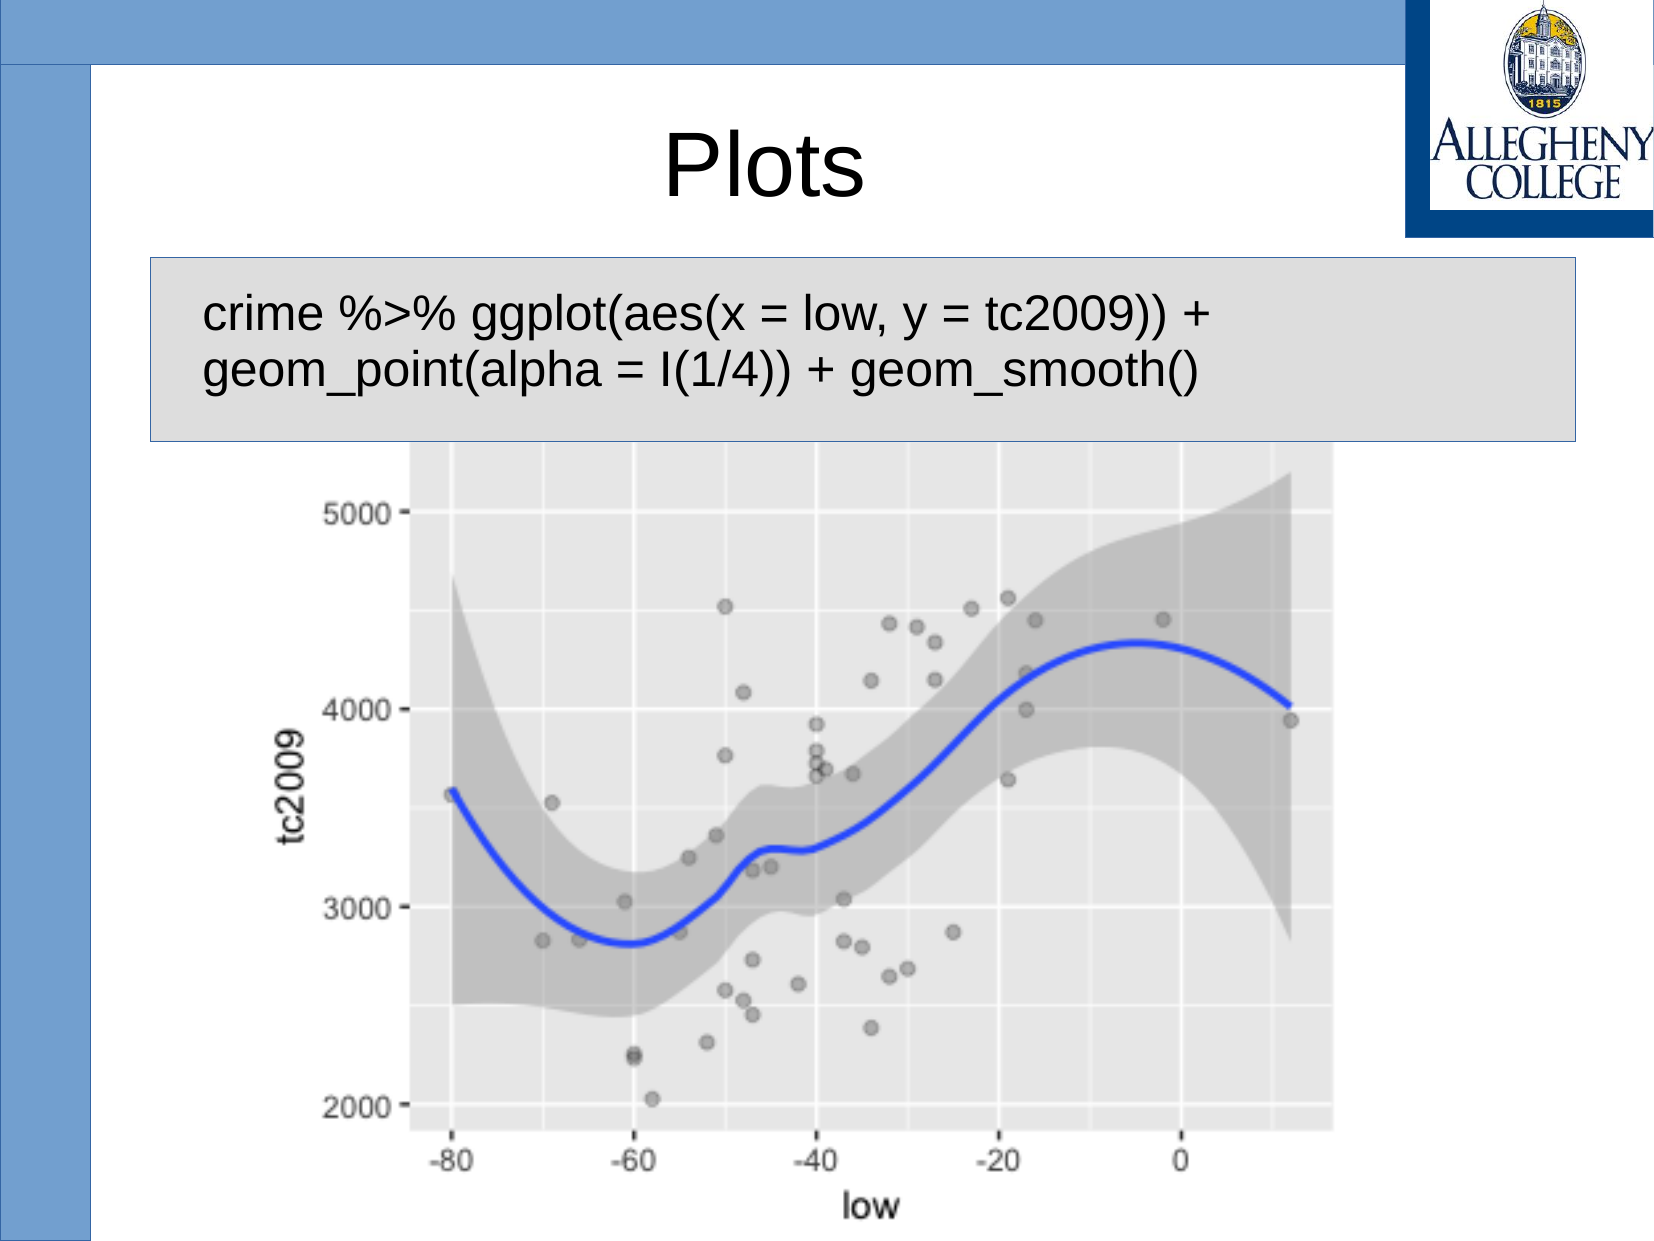

# Plots
crime %>% ggplot(aes(x = low, y = tc2009)) + geom_point(alpha = I(1/4)) + geom_smooth()